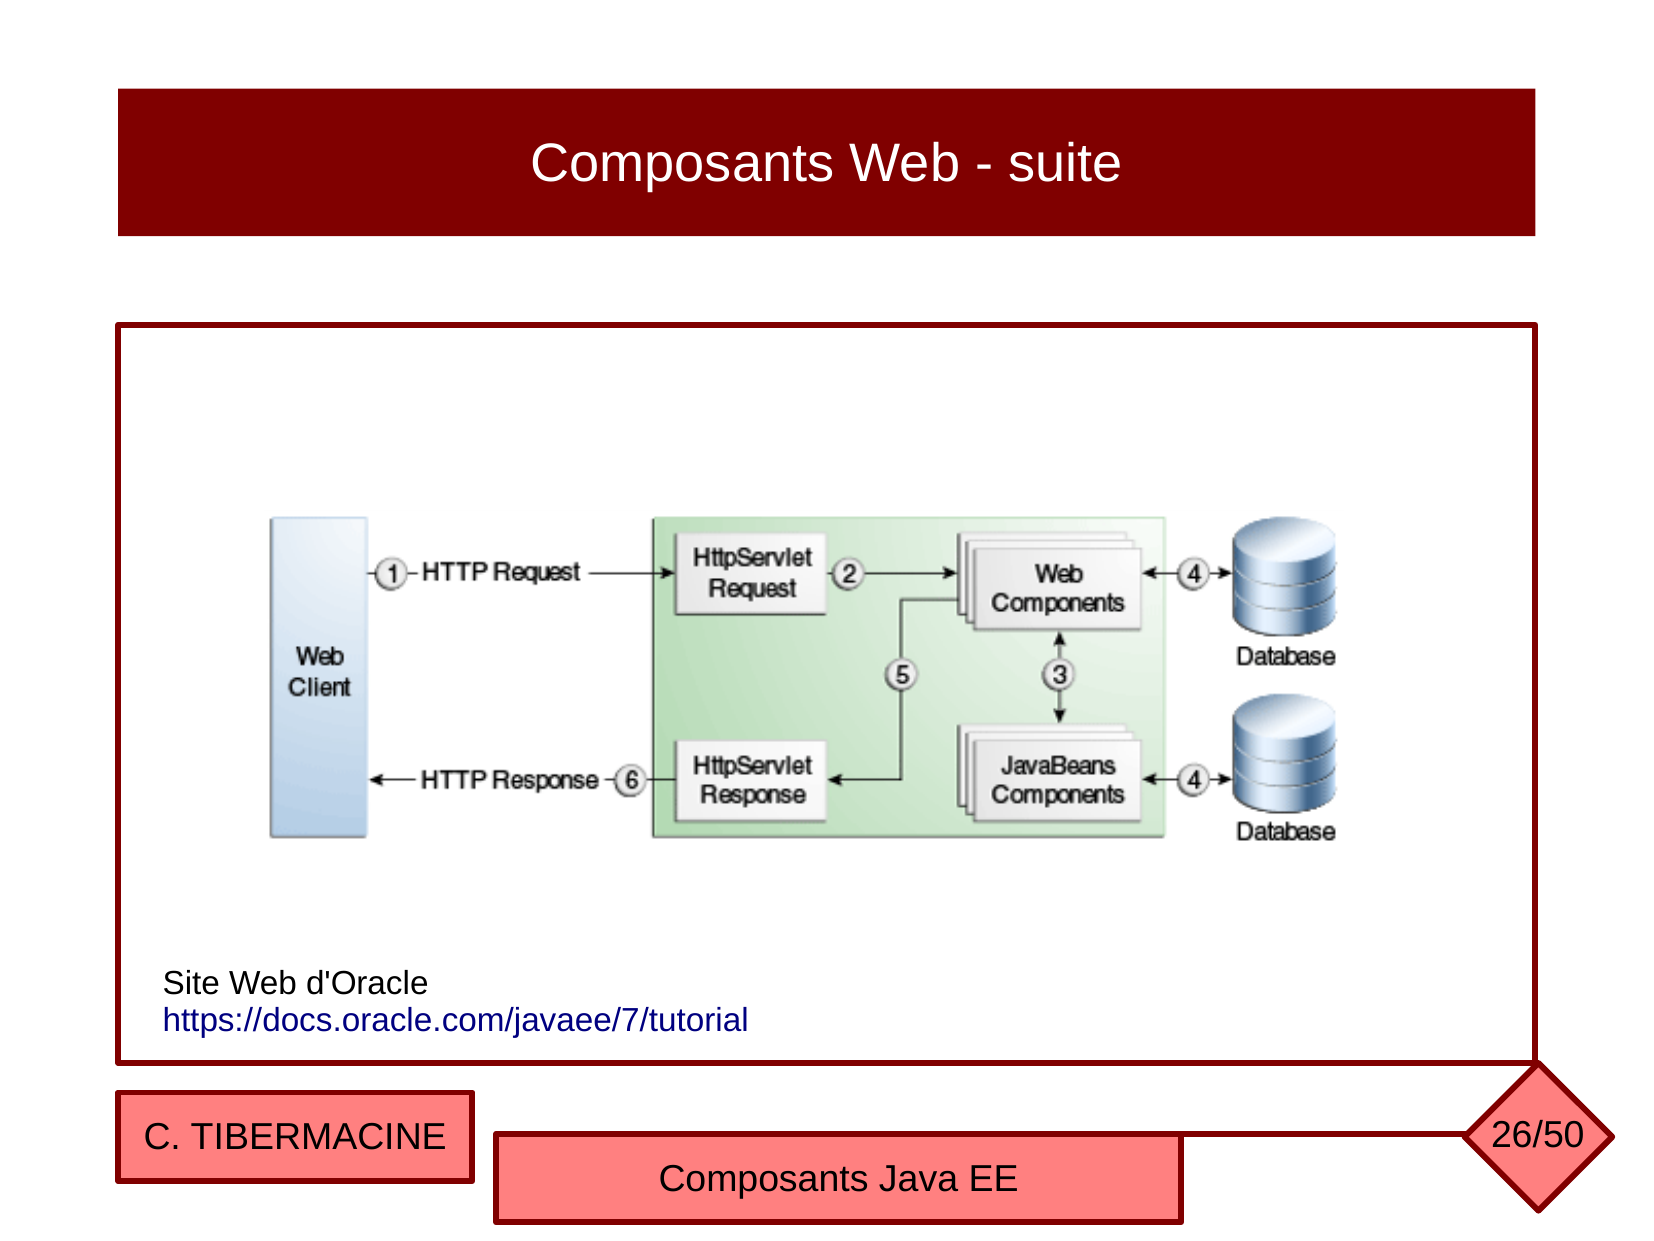

Composants Web - suite
Site Web d'Oracle
https://docs.oracle.com/javaee/7/tutorial
C. TIBERMACINE
Composants Java EE